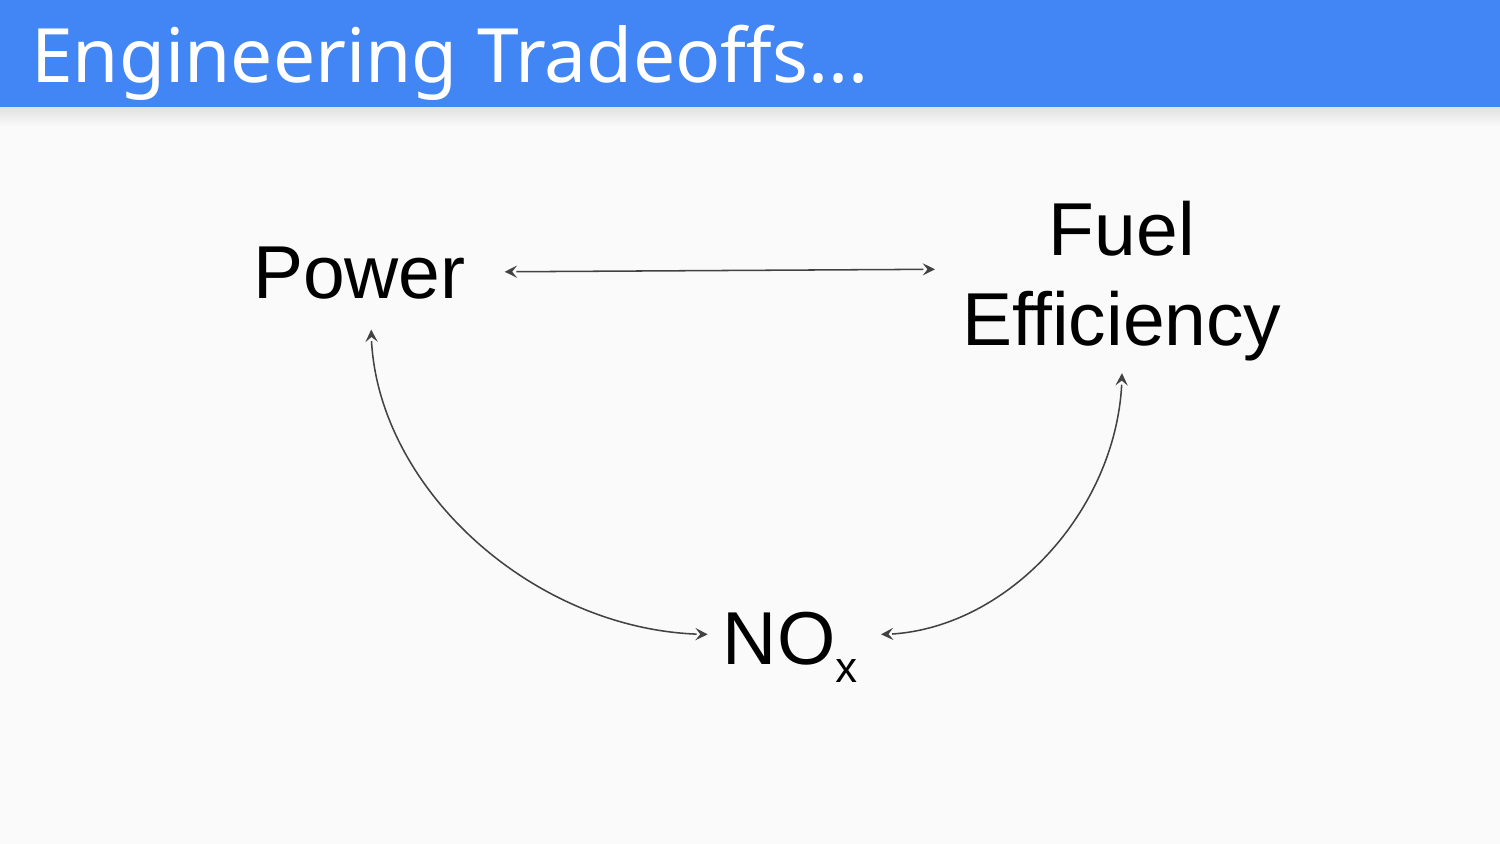

# Engineering Tradeoffs...
Fuel Efficiency
Power
NOx